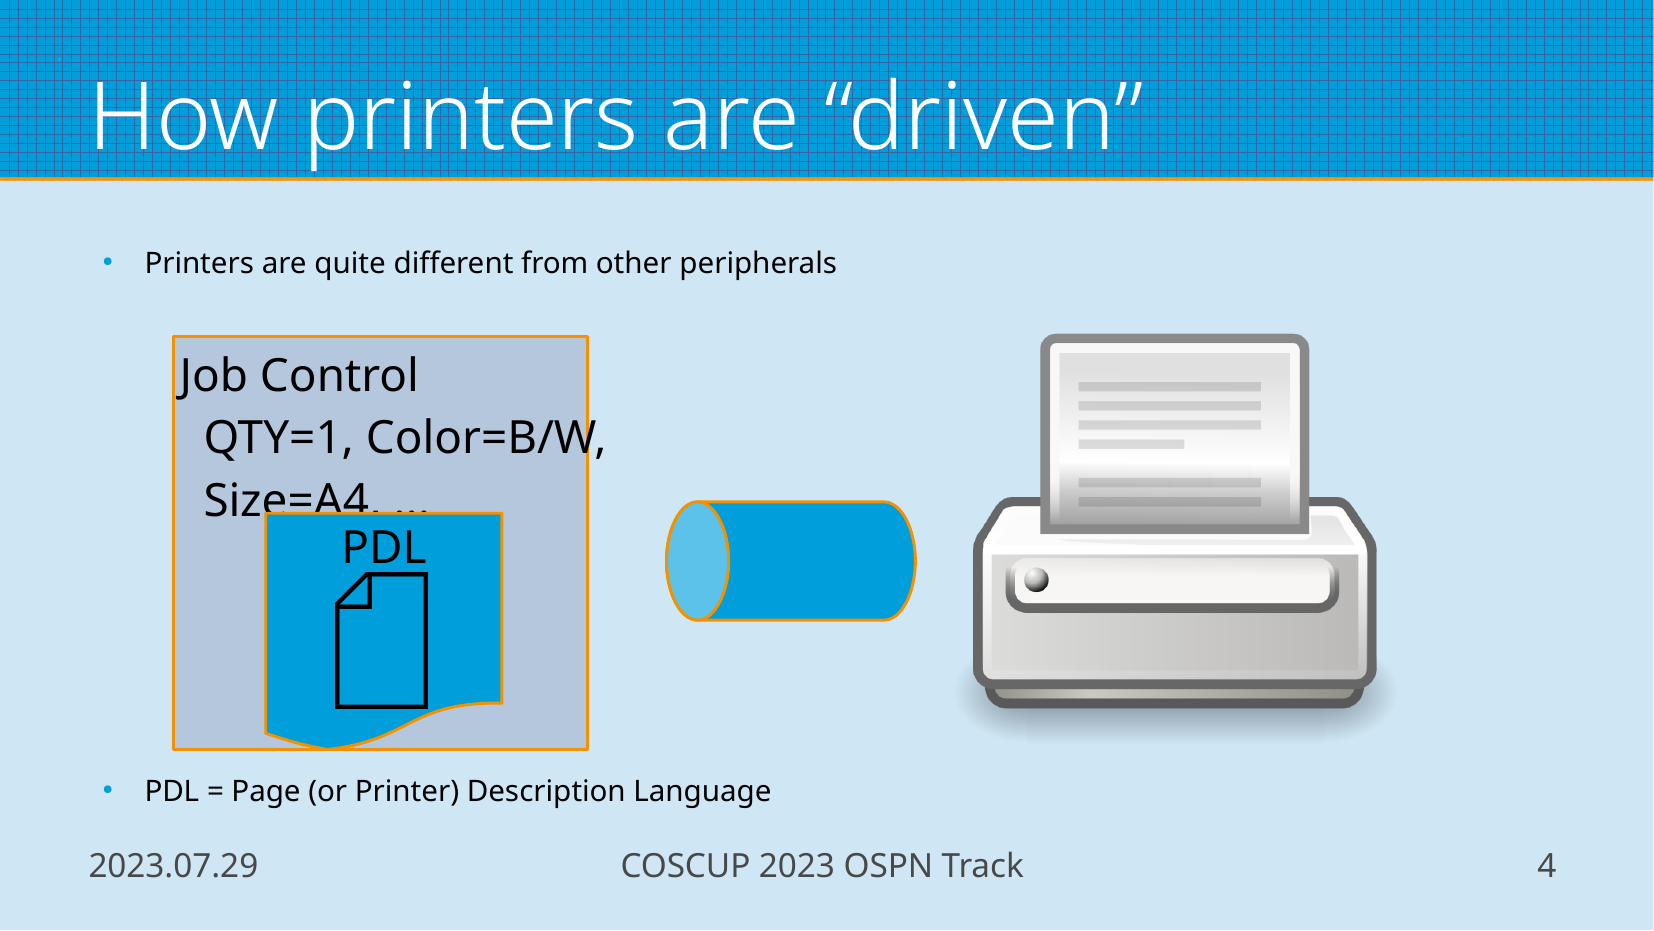

# How printers are “driven”
Printers are quite different from other peripherals
PDL = Page (or Printer) Description Language
Job Control
 QTY=1, Color=B/W,
 Size=A4, ...
PDL
2023.07.29
COSCUP 2023 OSPN Track
4